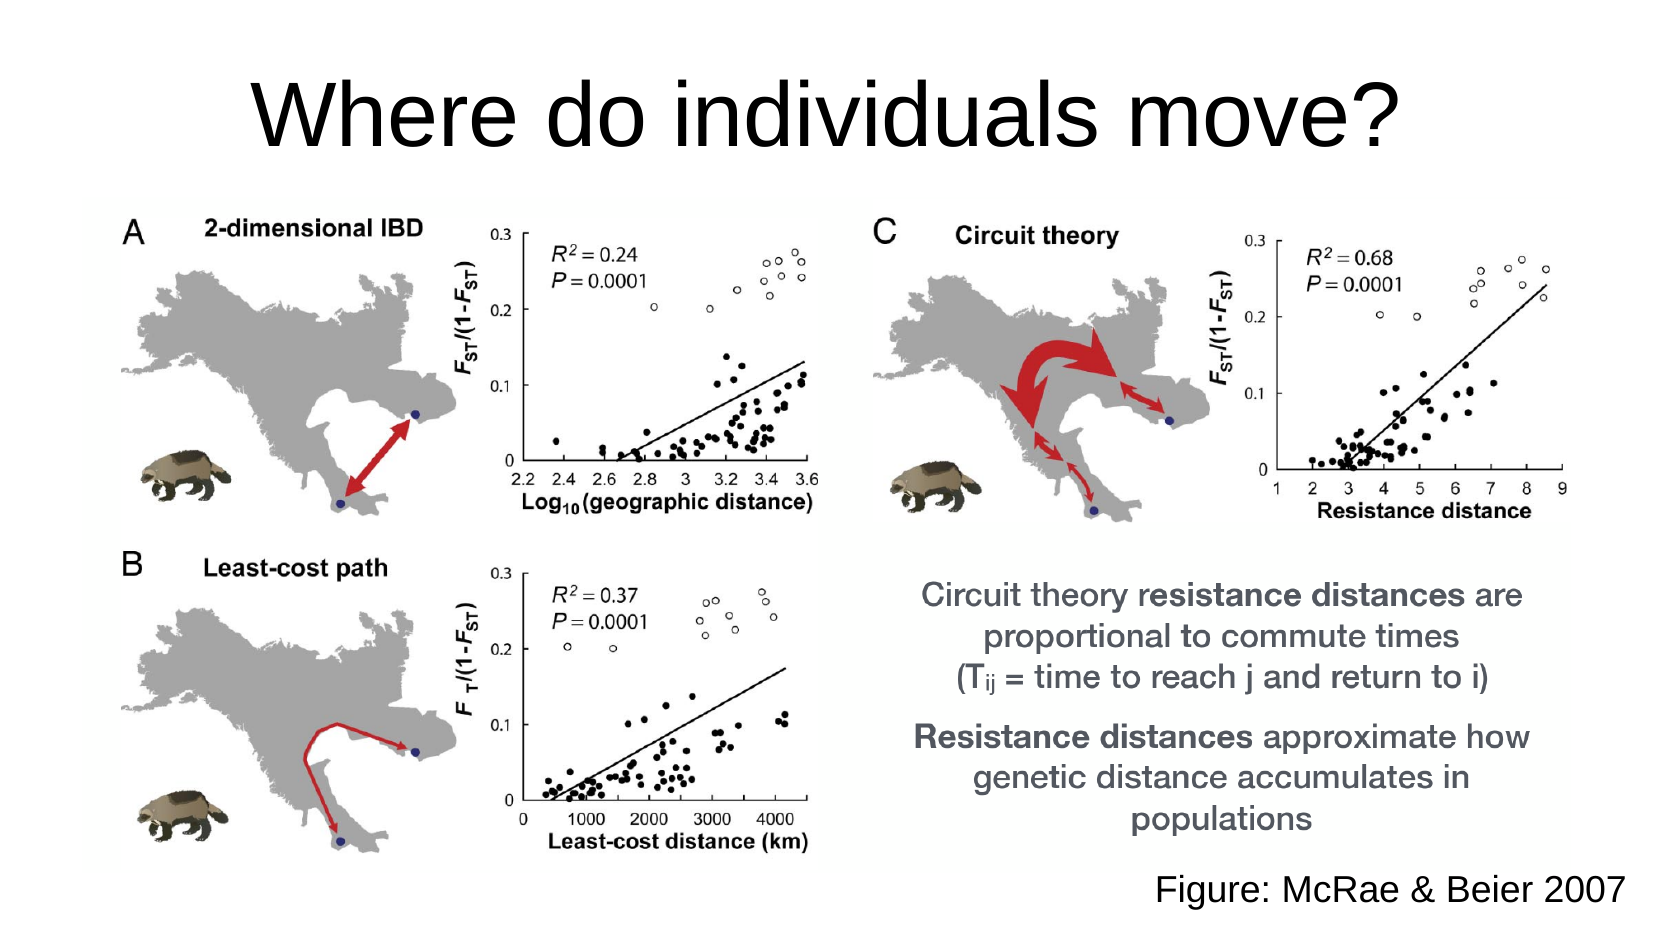

# Where do individuals move?
Figure: McRae & Beier 2007